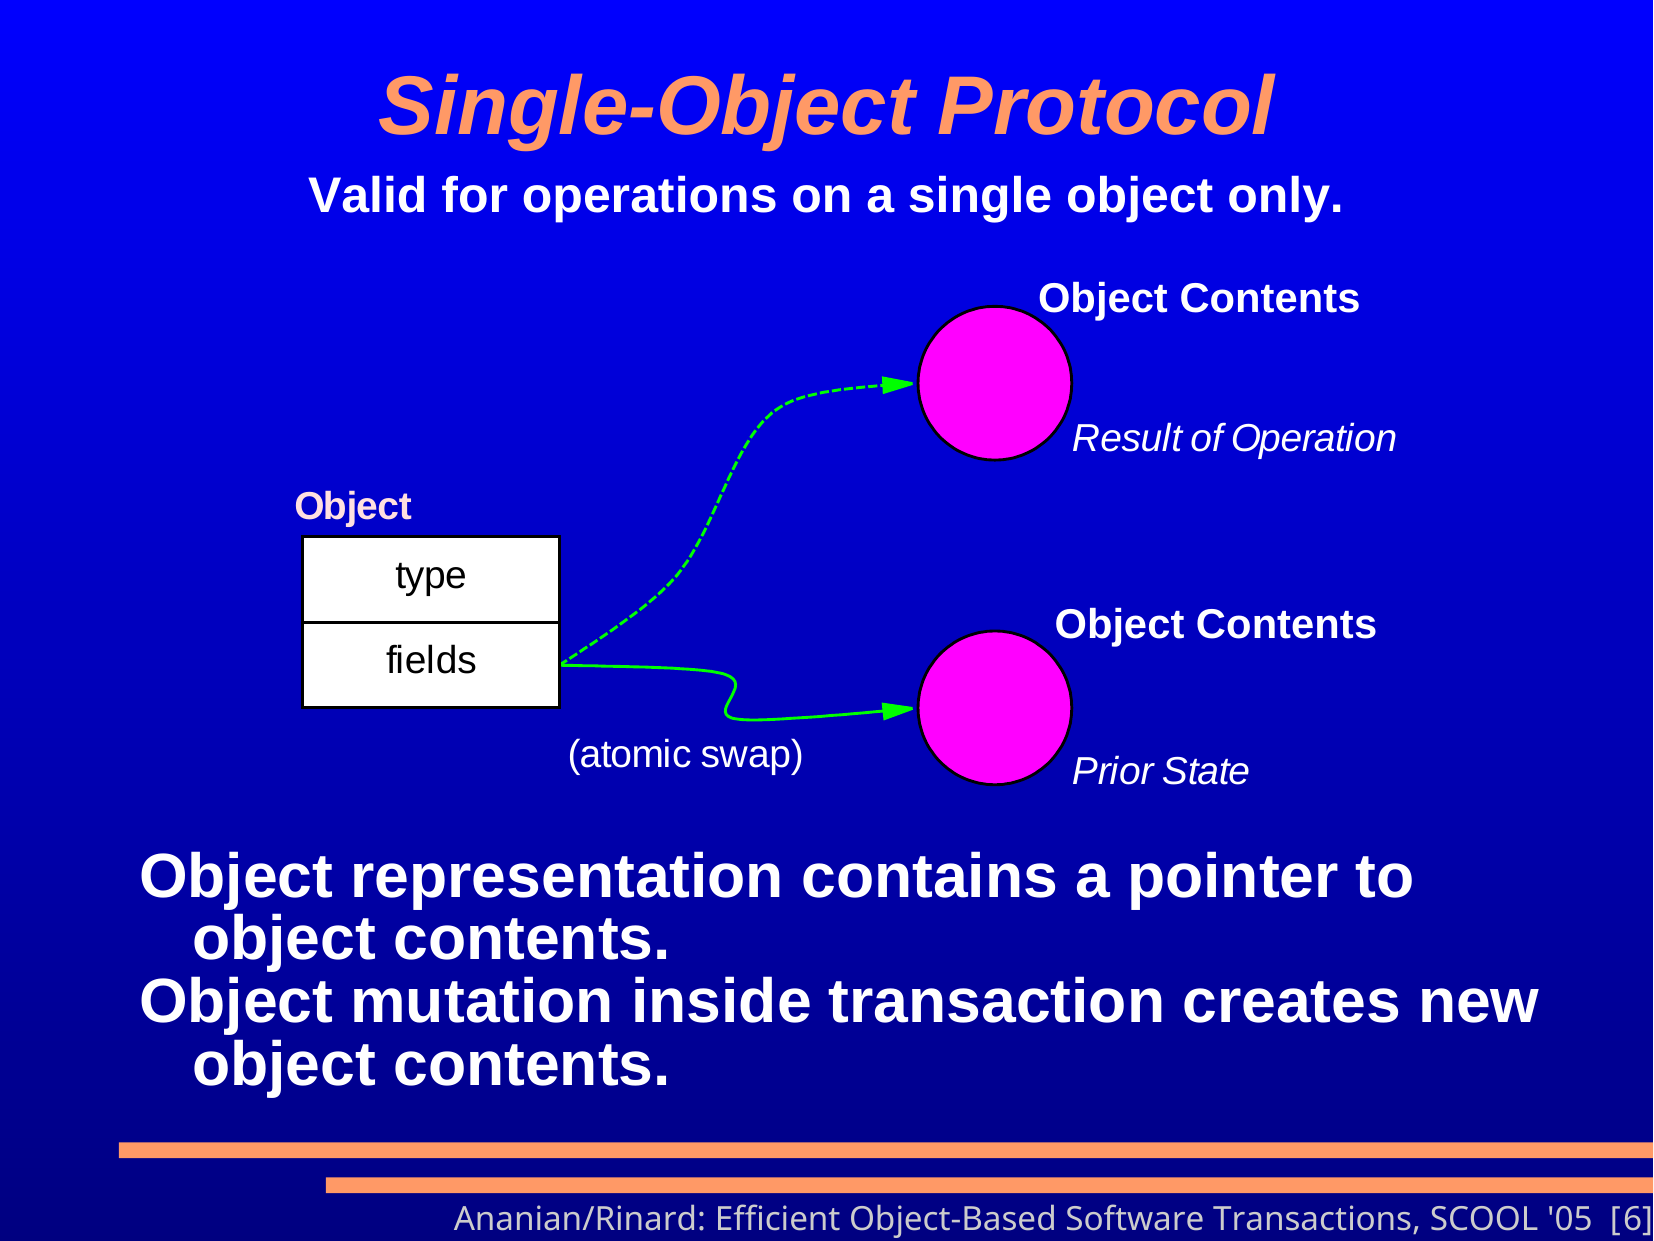

# Single-Object Protocol
Valid for operations on a single object only.
Object Contents
Object Contents
Object representation contains a pointer to
object contents.
Object mutation inside transaction creates new object contents.